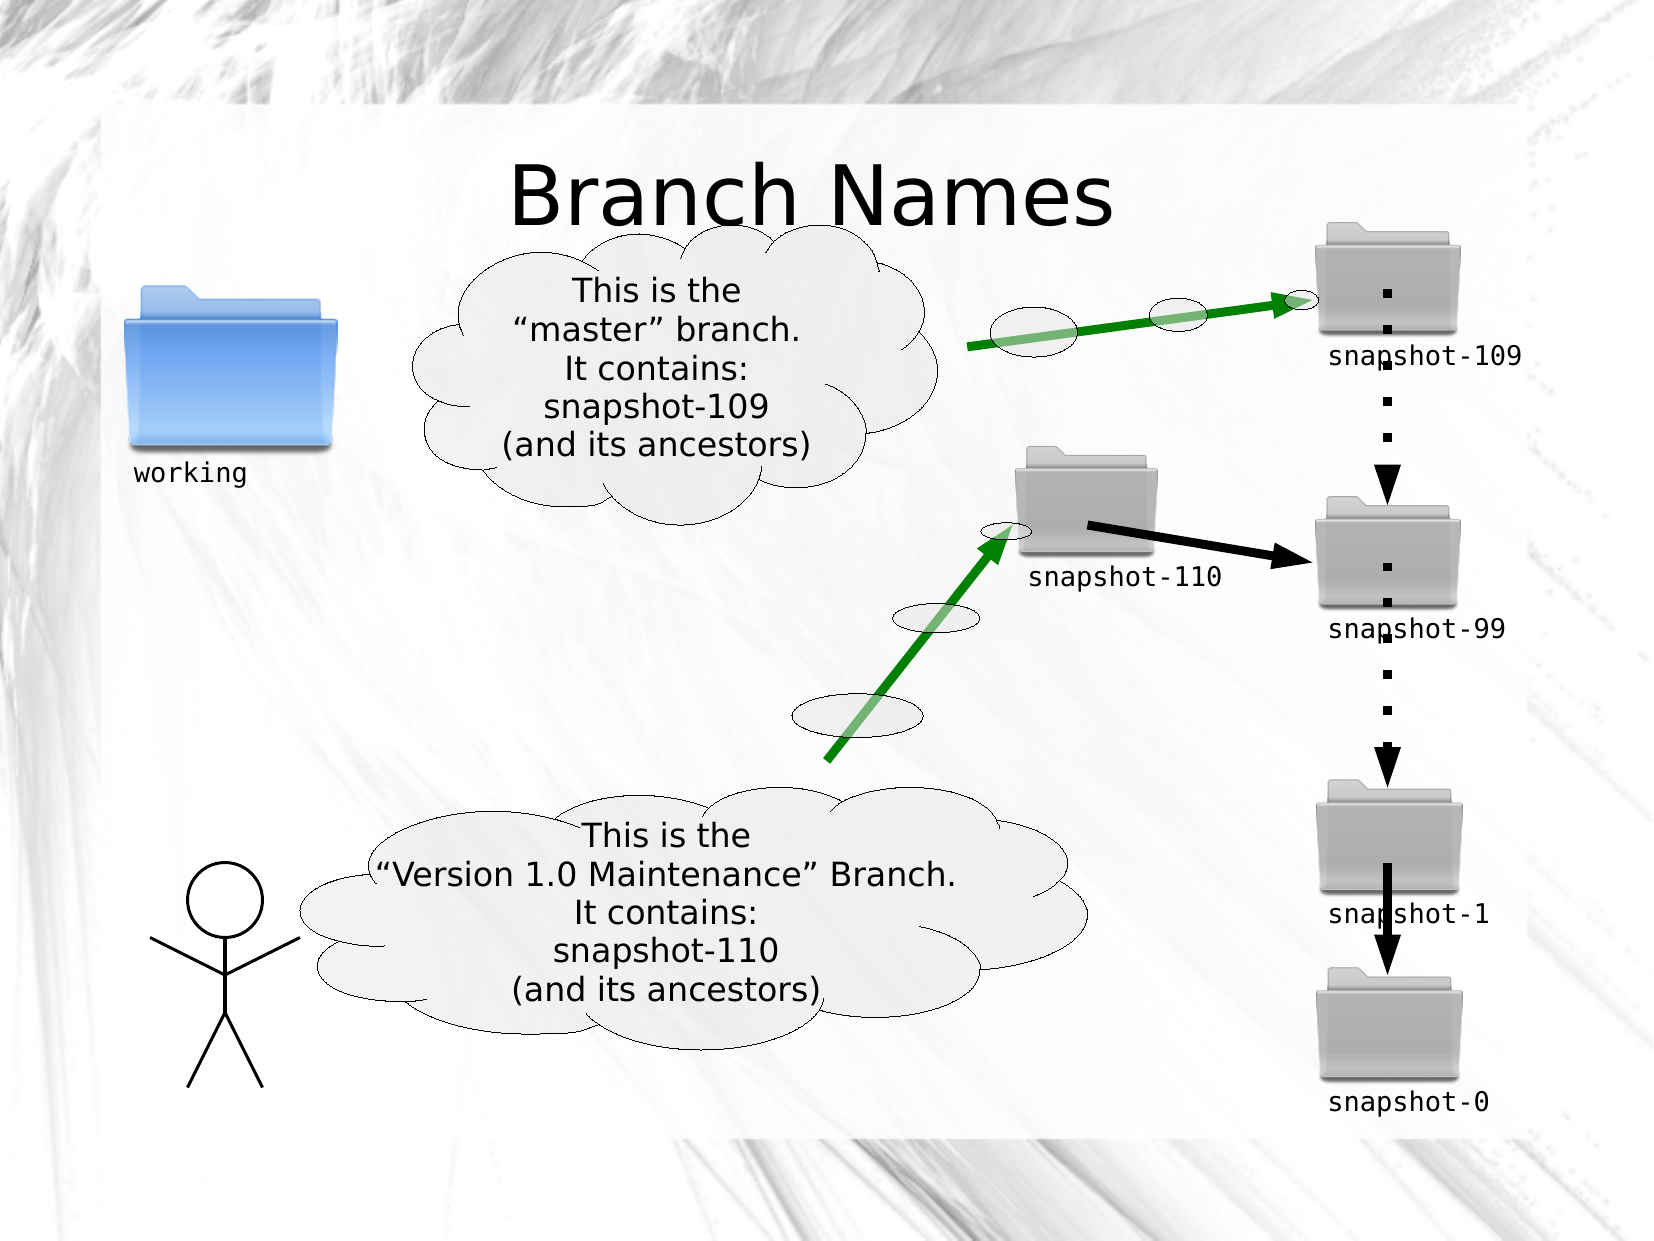

# Branch Names
snapshot-109
This is the
“master” branch.
It contains:
snapshot-109
(and its ancestors)
working
snapshot-110
snapshot-99
snapshot-1
This is the
“Version 1.0 Maintenance” Branch.
It contains:
snapshot-110
(and its ancestors)
snapshot-0